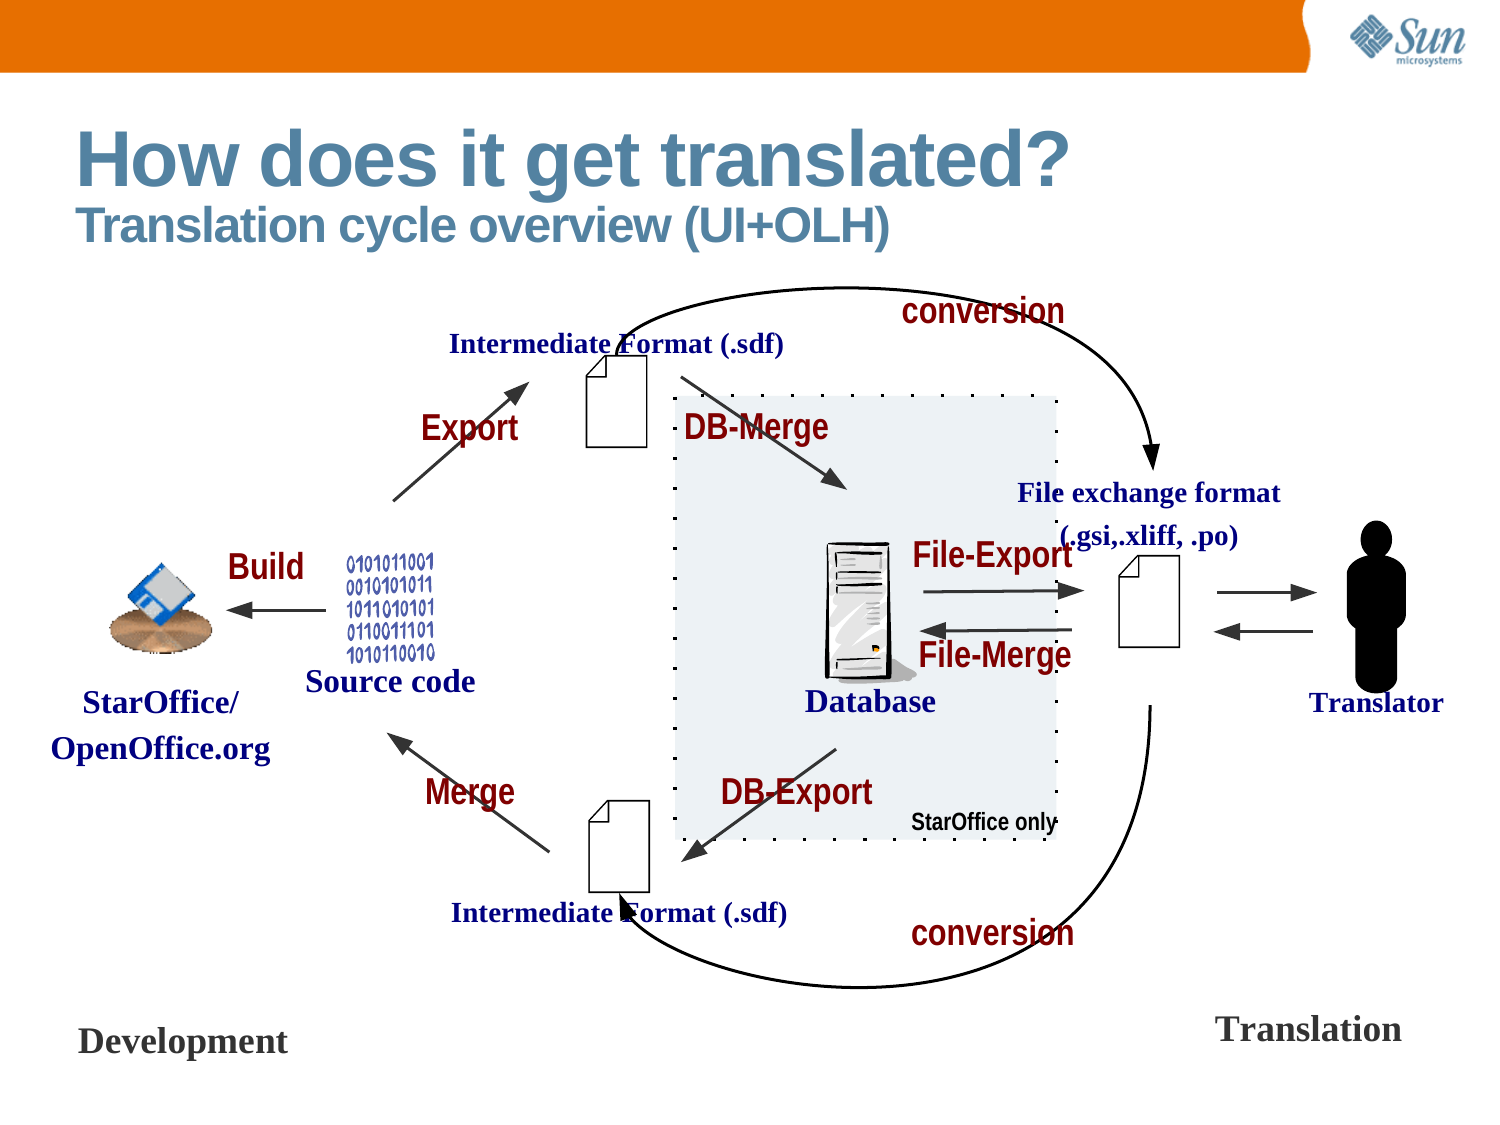

# How does it get translated? Translation cycle overview (UI+OLH)
conversion
Intermediate Format (.sdf)
DB-Merge
Export
Translator
File-Export
Database
Build
Source code
File exchange format
(.gsi,.xliff, .po)
StarOffice/
OpenOffice.org
Development
File-Merge
DB-Export
Merge
Intermediate Format (.sdf)
StarOffice only
conversion
Translation